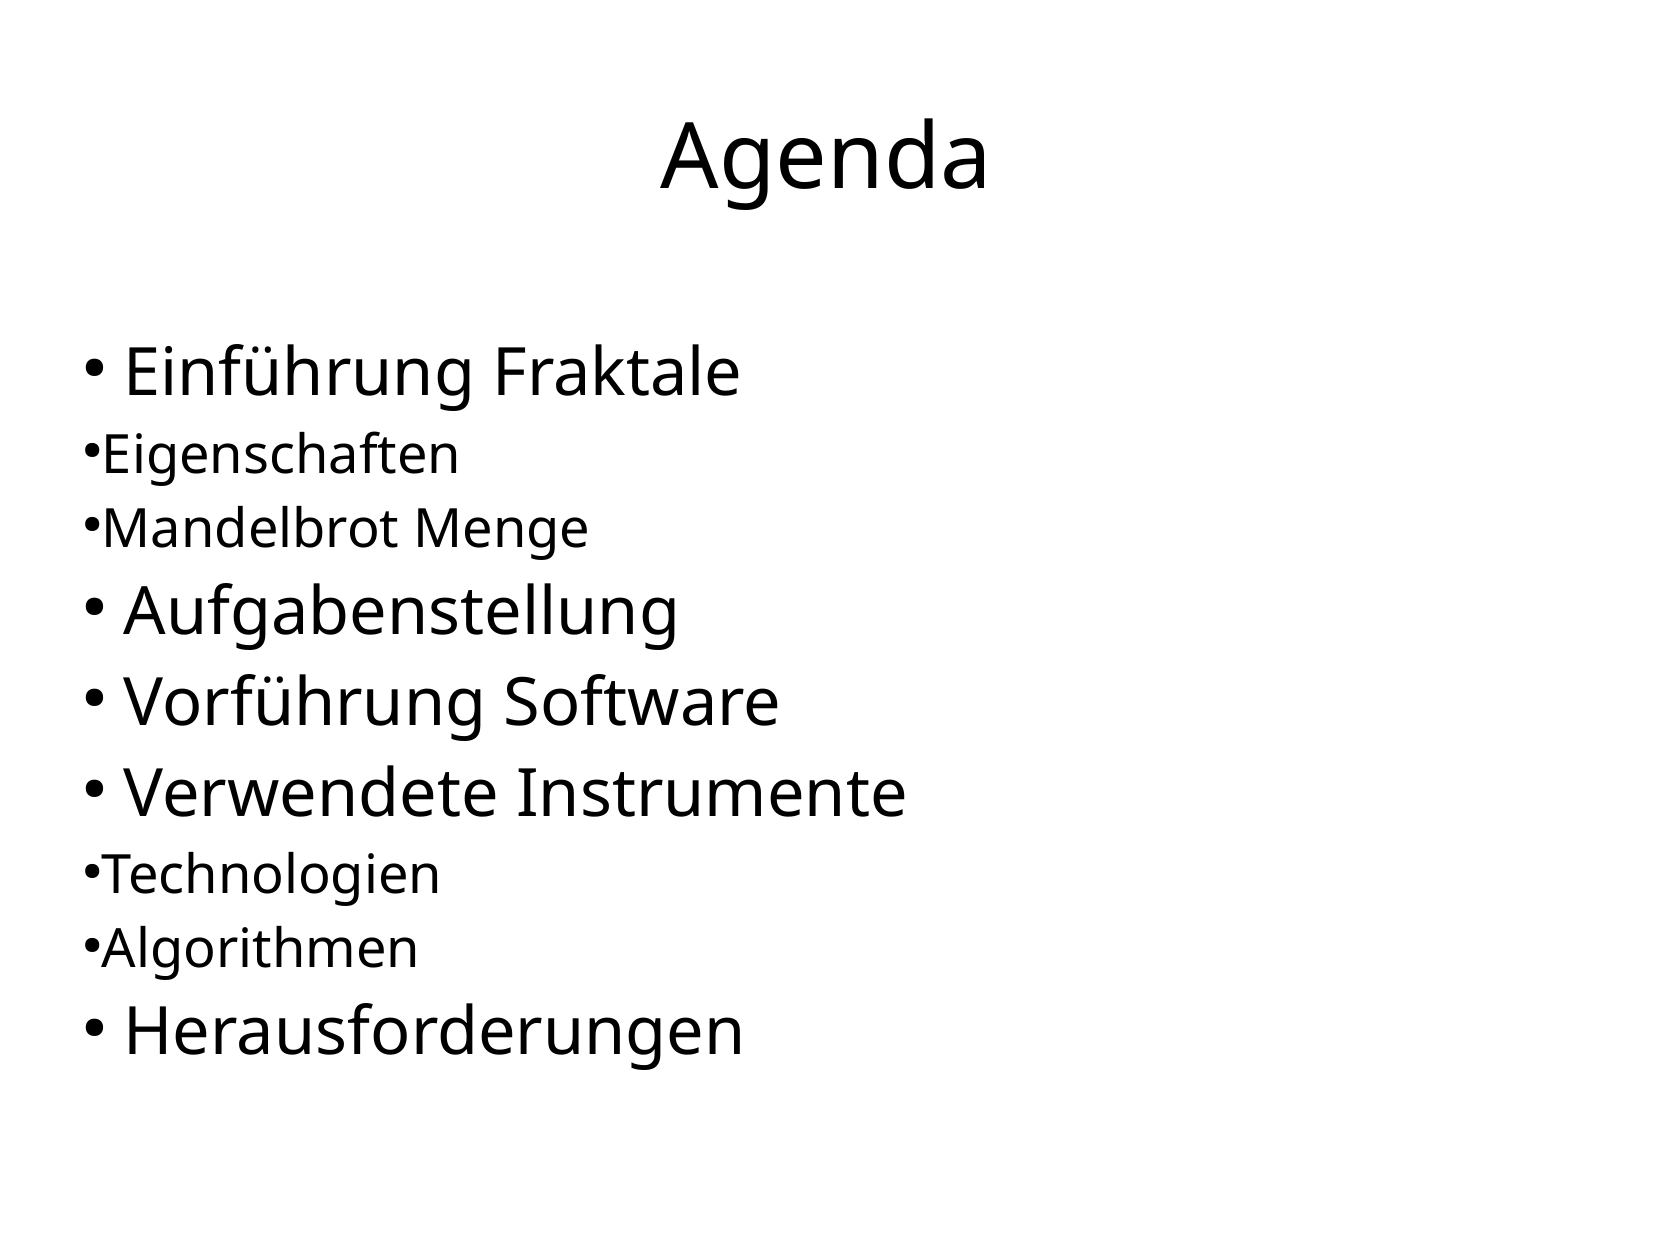

# Agenda
 Einführung Fraktale
Eigenschaften
Mandelbrot Menge
 Aufgabenstellung
 Vorführung Software
 Verwendete Instrumente
Technologien
Algorithmen
 Herausforderungen